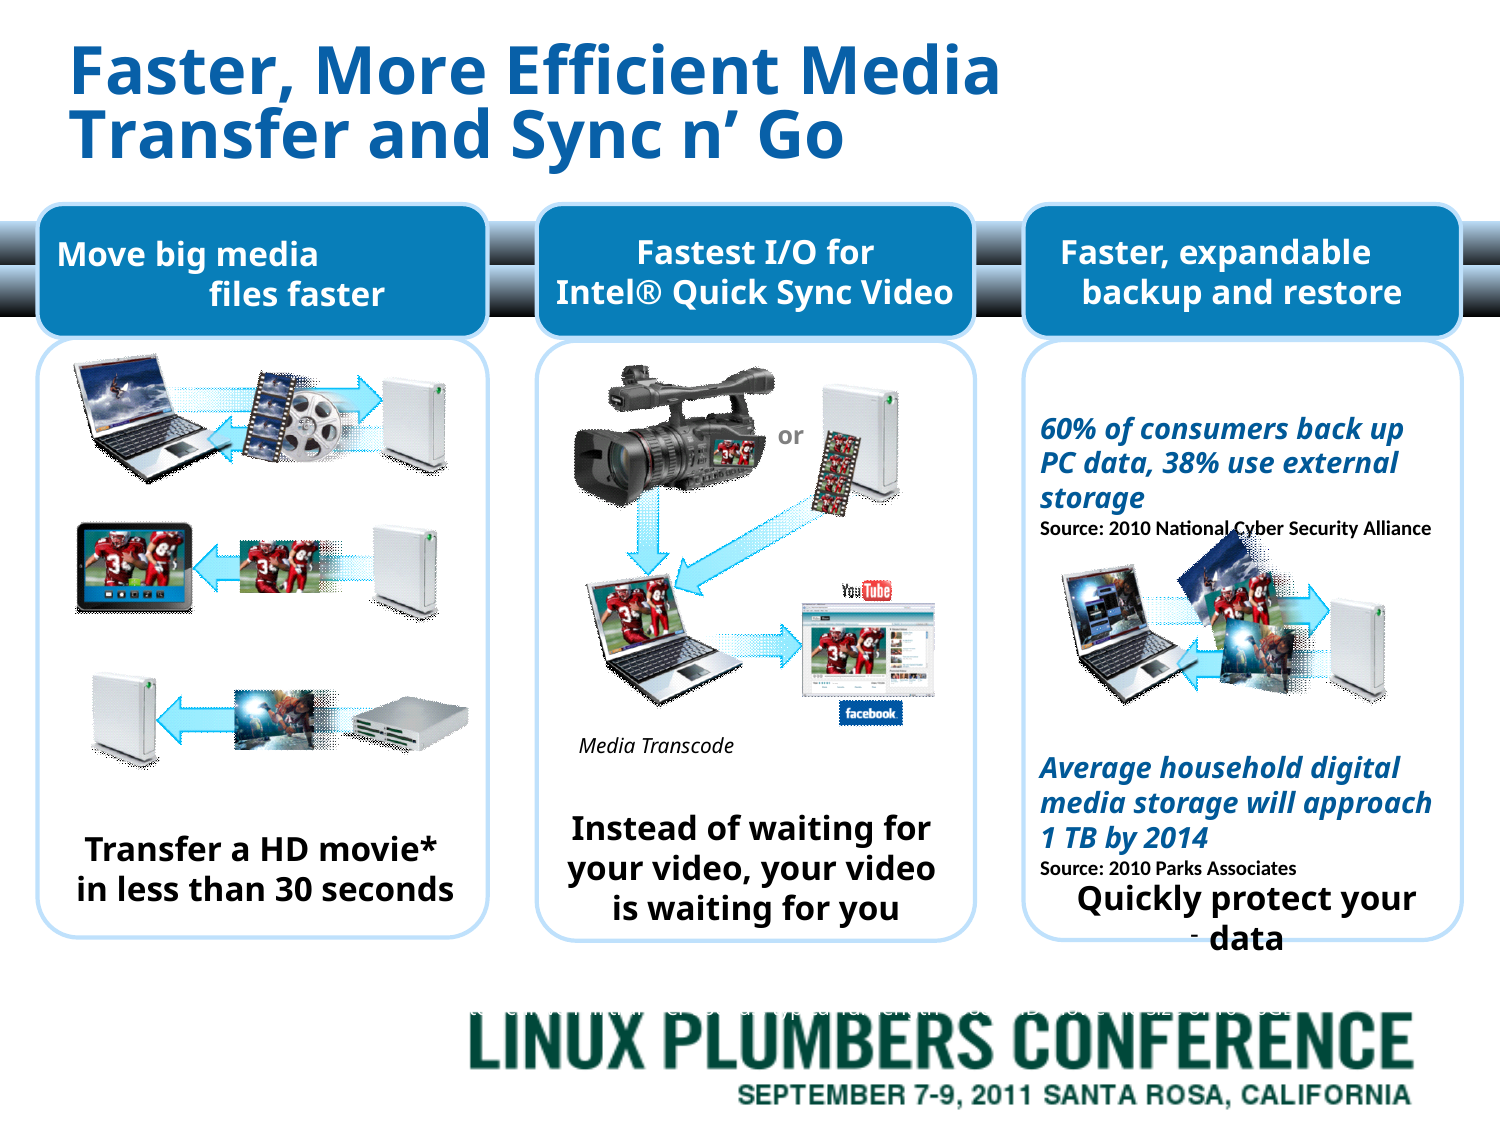

Faster, More Efficient Media Transfer and Sync n’ Go
Fastest I/O for
Intel® Quick Sync Video
Faster, expandable backup and restore
Move big media files faster
60% of consumers back up PC data, 38% use external storage
Source: 2010 National Cyber Security Alliance
Average household digital media storage will approach 1 TB by 2014
Source: 2010 Parks Associates
or
Media Transcode
Instead of waiting for
your video, your video
is waiting for you
Transfer a HD movie*
in less than 30 seconds
Quickly protect your data
* High speed storage required to achieve full transfer speeds; typical full length 1080p HD movie file size of 10-20GB